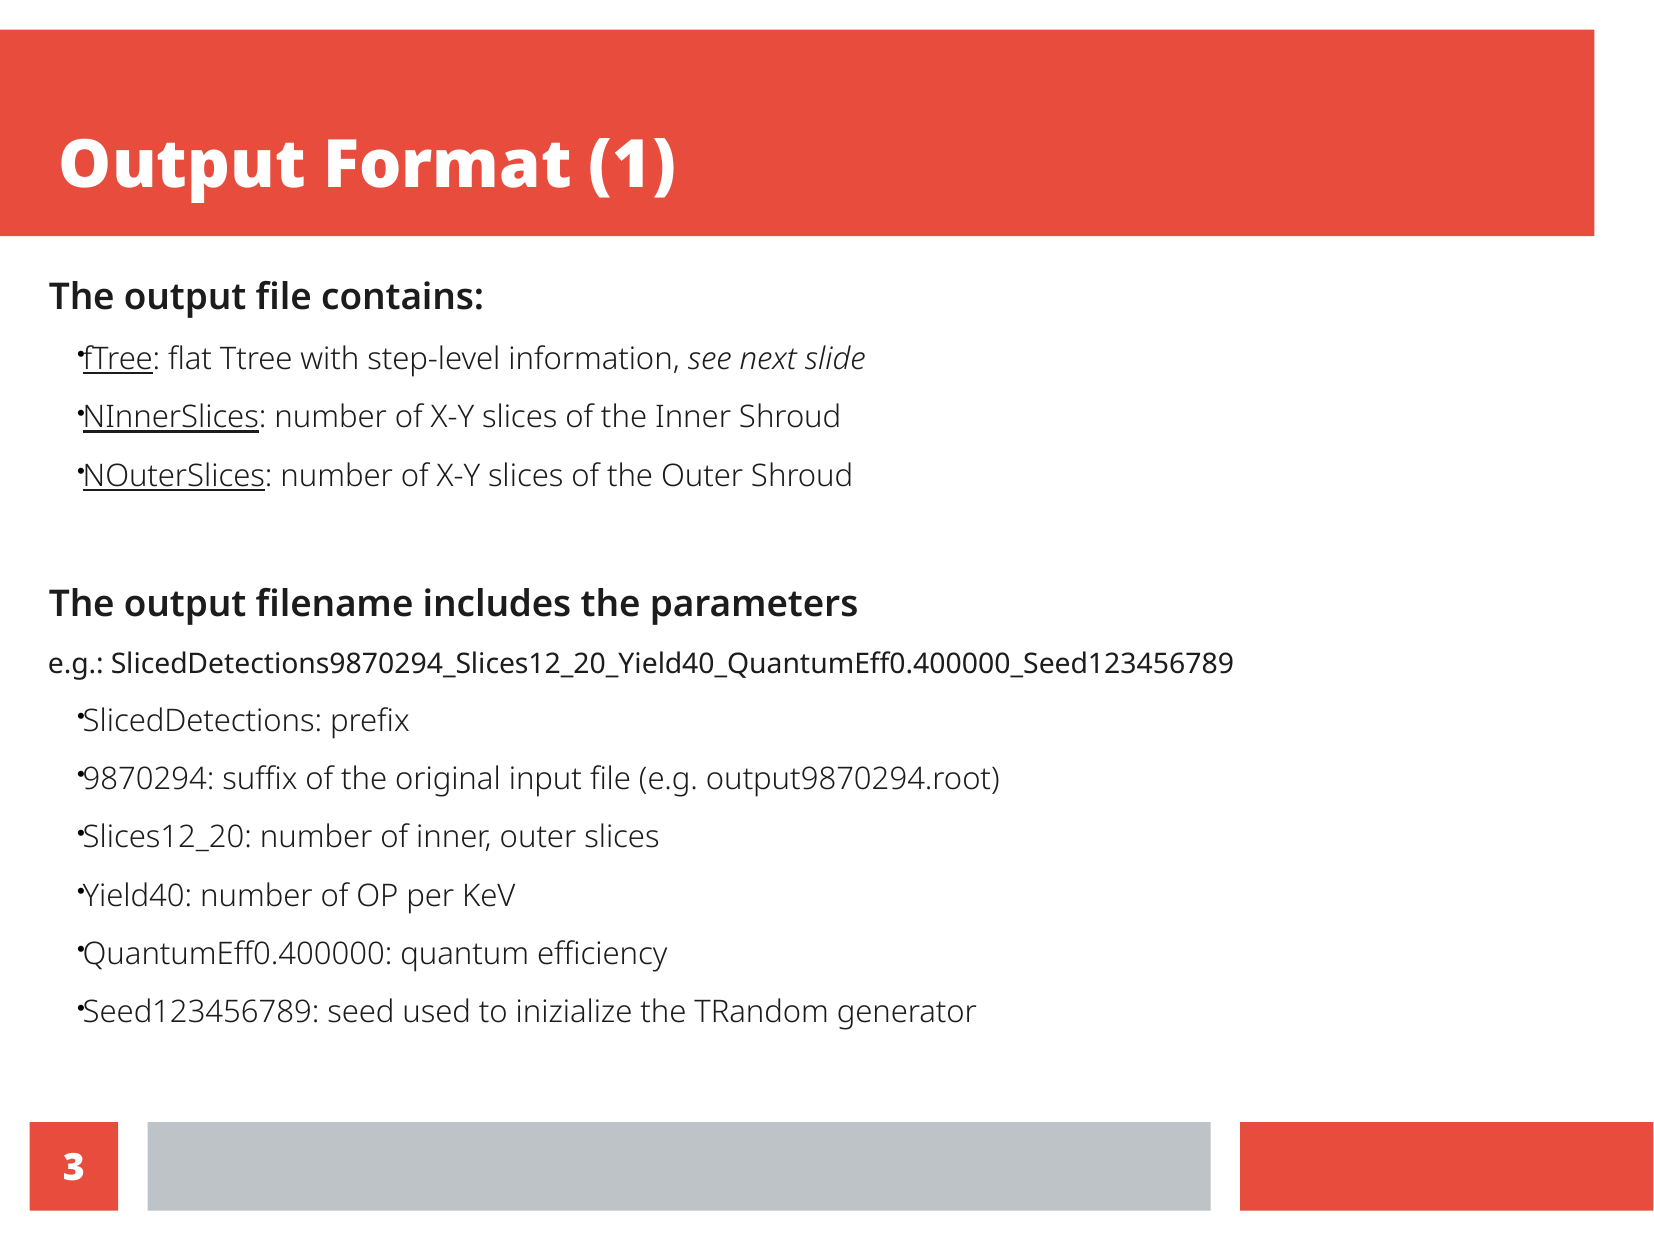

# Output Format (1)
The output file contains:
fTree: flat Ttree with step-level information, see next slide
NInnerSlices: number of X-Y slices of the Inner Shroud
NOuterSlices: number of X-Y slices of the Outer Shroud
The output filename includes the parameters
e.g.: SlicedDetections9870294_Slices12_20_Yield40_QuantumEff0.400000_Seed123456789
SlicedDetections: prefix
9870294: suffix of the original input file (e.g. output9870294.root)
Slices12_20: number of inner, outer slices
Yield40: number of OP per KeV
QuantumEff0.400000: quantum efficiency
Seed123456789: seed used to inizialize the TRandom generator
3